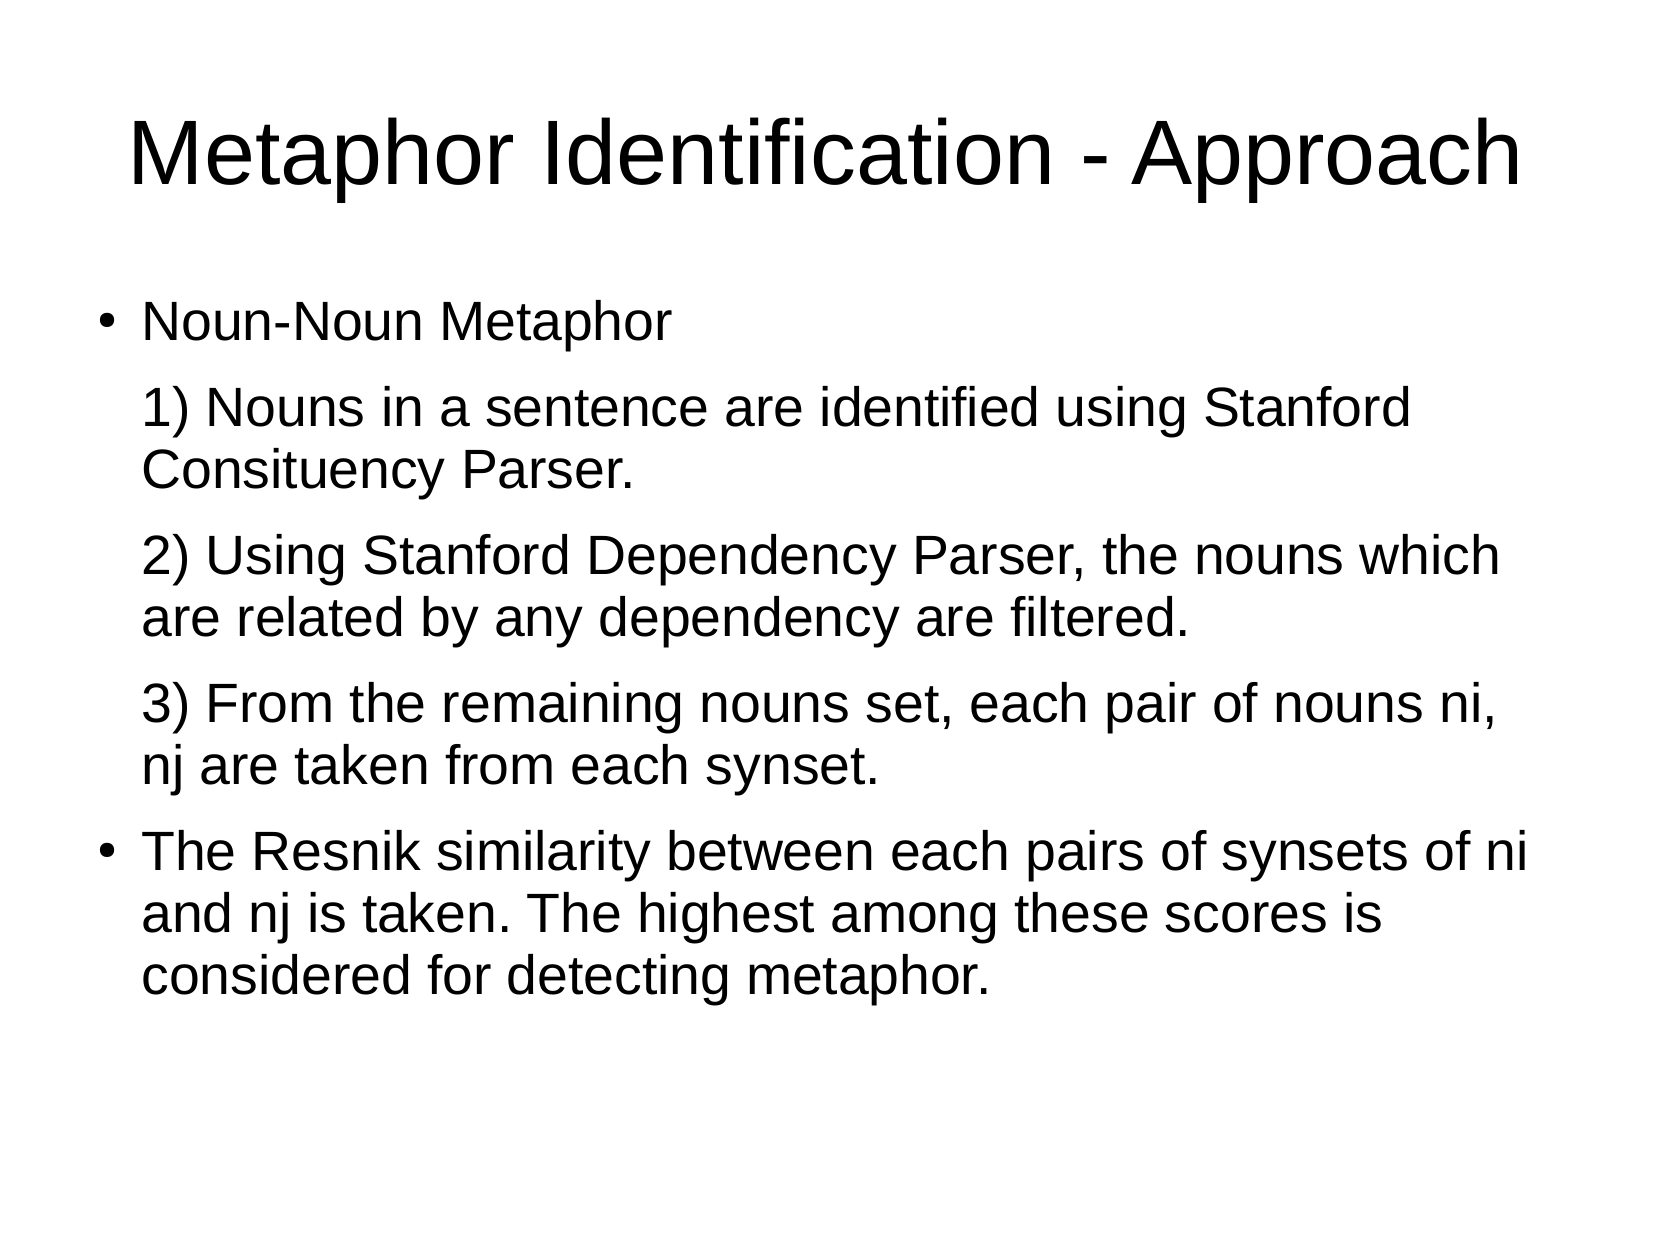

# Metaphor Identification - Approach
Noun-Noun Metaphor
1) Nouns in a sentence are identified using Stanford Consituency Parser.
2) Using Stanford Dependency Parser, the nouns which are related by any dependency are filtered.
3) From the remaining nouns set, each pair of nouns ni, nj are taken from each synset.
The Resnik similarity between each pairs of synsets of ni and nj is taken. The highest among these scores is considered for detecting metaphor.